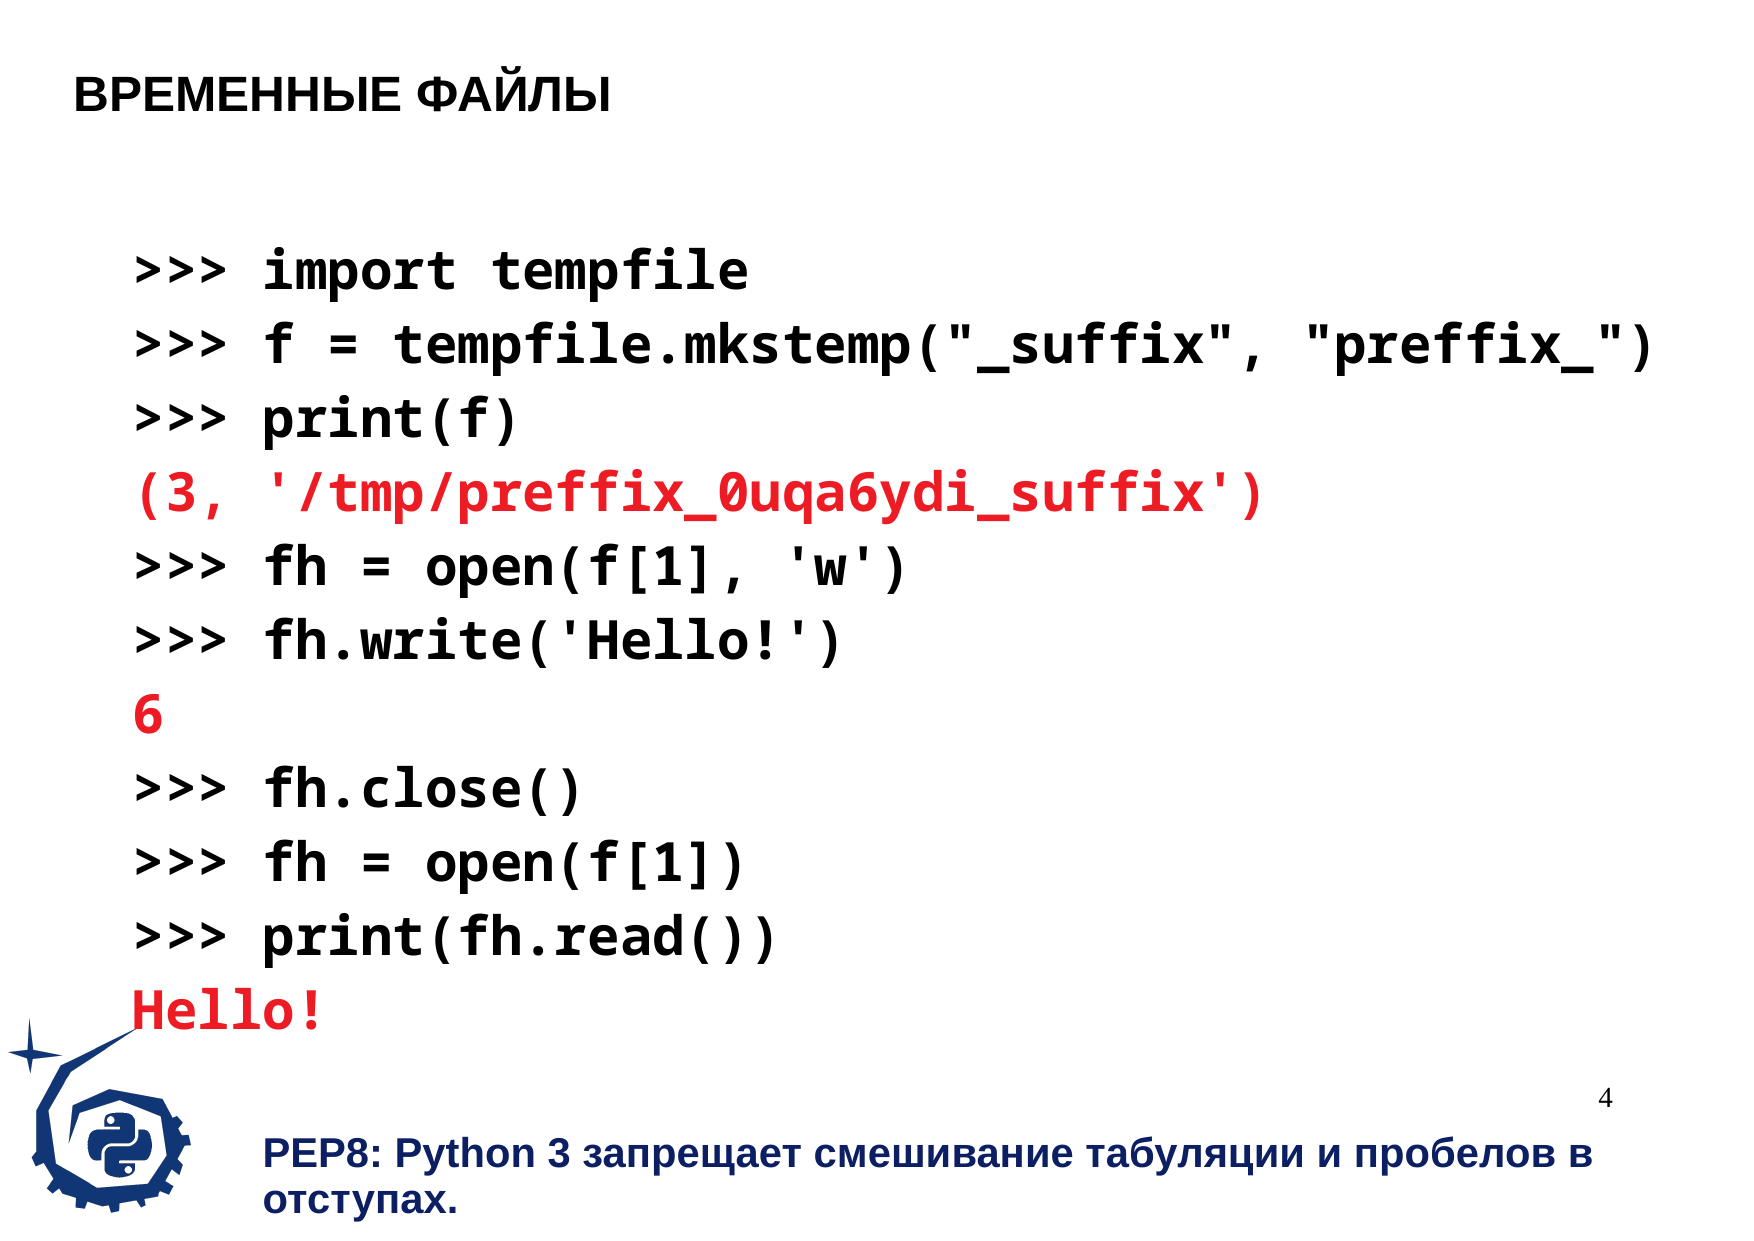

ВРЕМЕННЫЕ ФАЙЛЫ
>>> import tempfile
>>> f = tempfile.mkstemp("_suffix", "preffix_")
>>> print(f)
(3, '/tmp/preffix_0uqa6ydi_suffix')
>>> fh = open(f[1], 'w')
>>> fh.write('Hello!')
6
>>> fh.close()
>>> fh = open(f[1])
>>> print(fh.read())
Hello!
4
PEP8: Python 3 запрещает смешивание табуляции и пробелов в отступах.